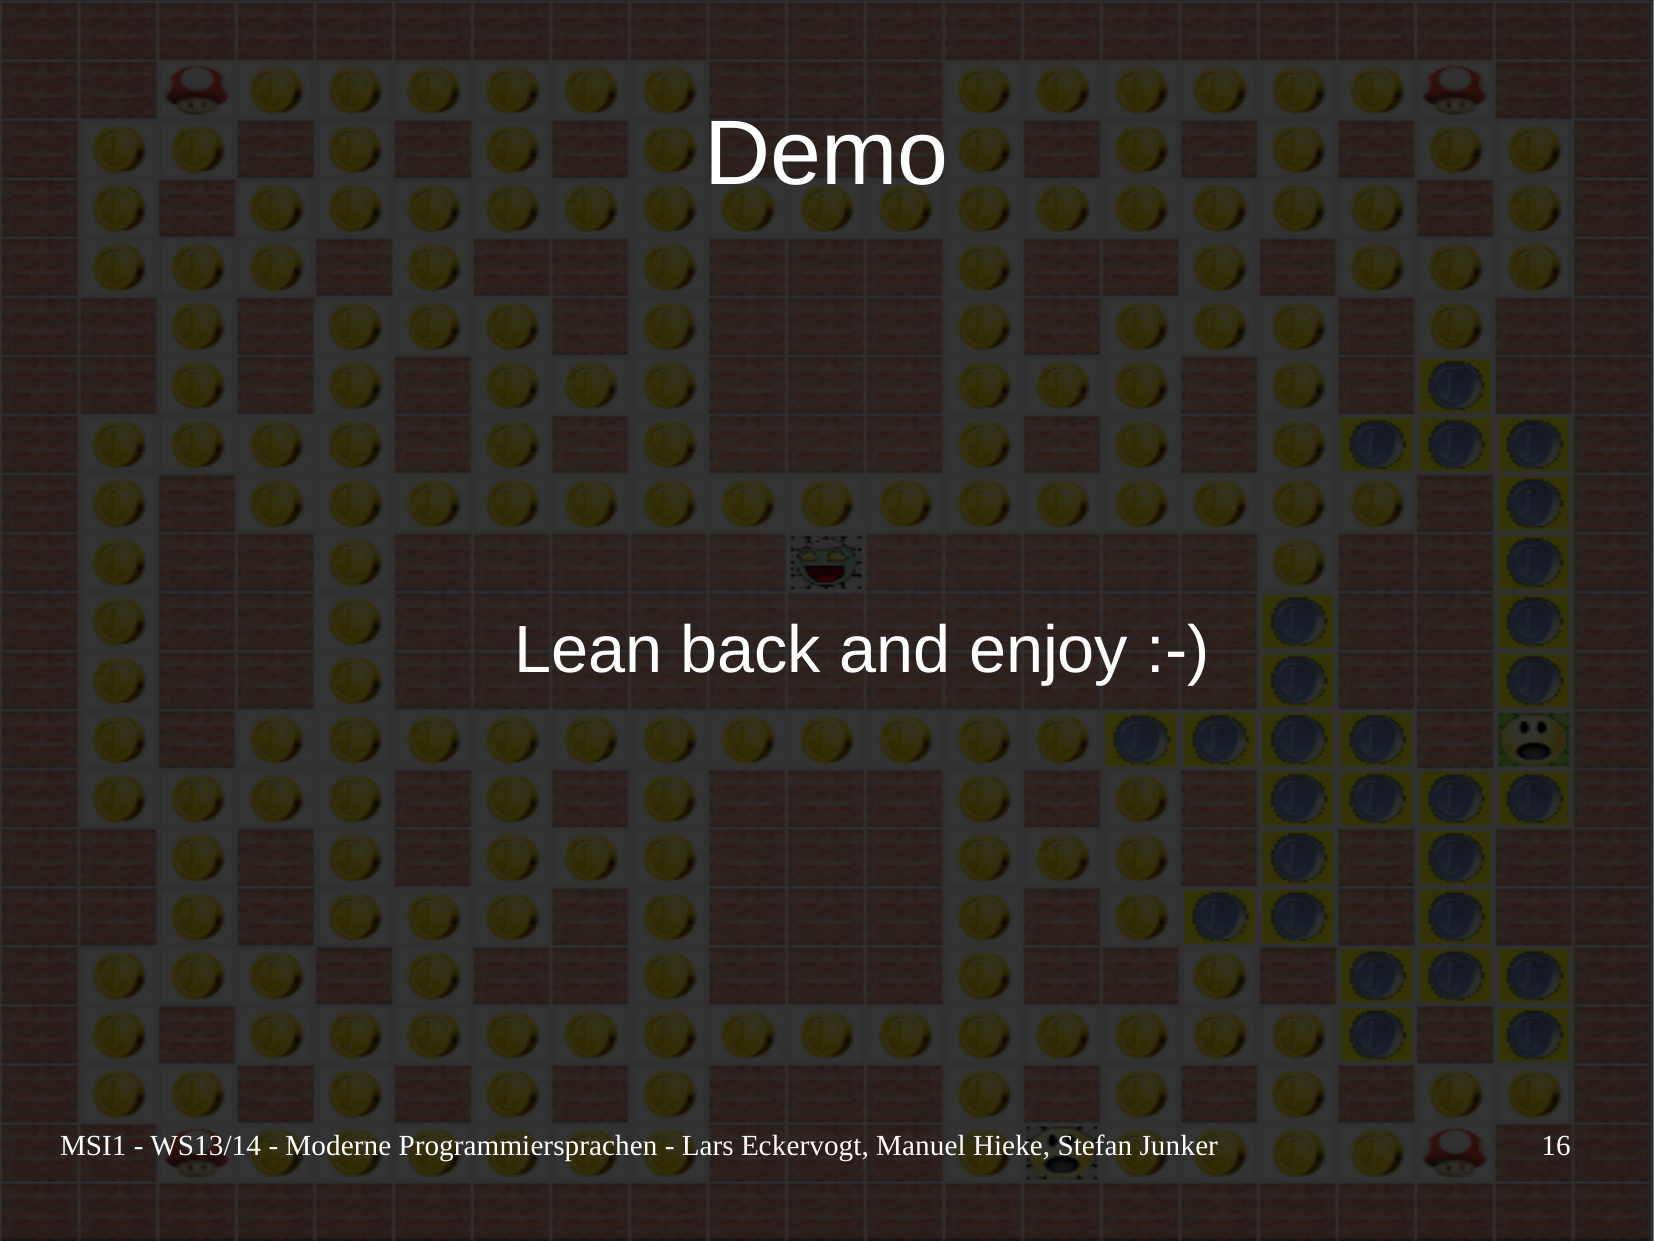

# Demo
Lean back and enjoy :-)
MSI1 - WS13/14 - Moderne Programmiersprachen - Lars Eckervogt, Manuel Hieke, Stefan Junker
16